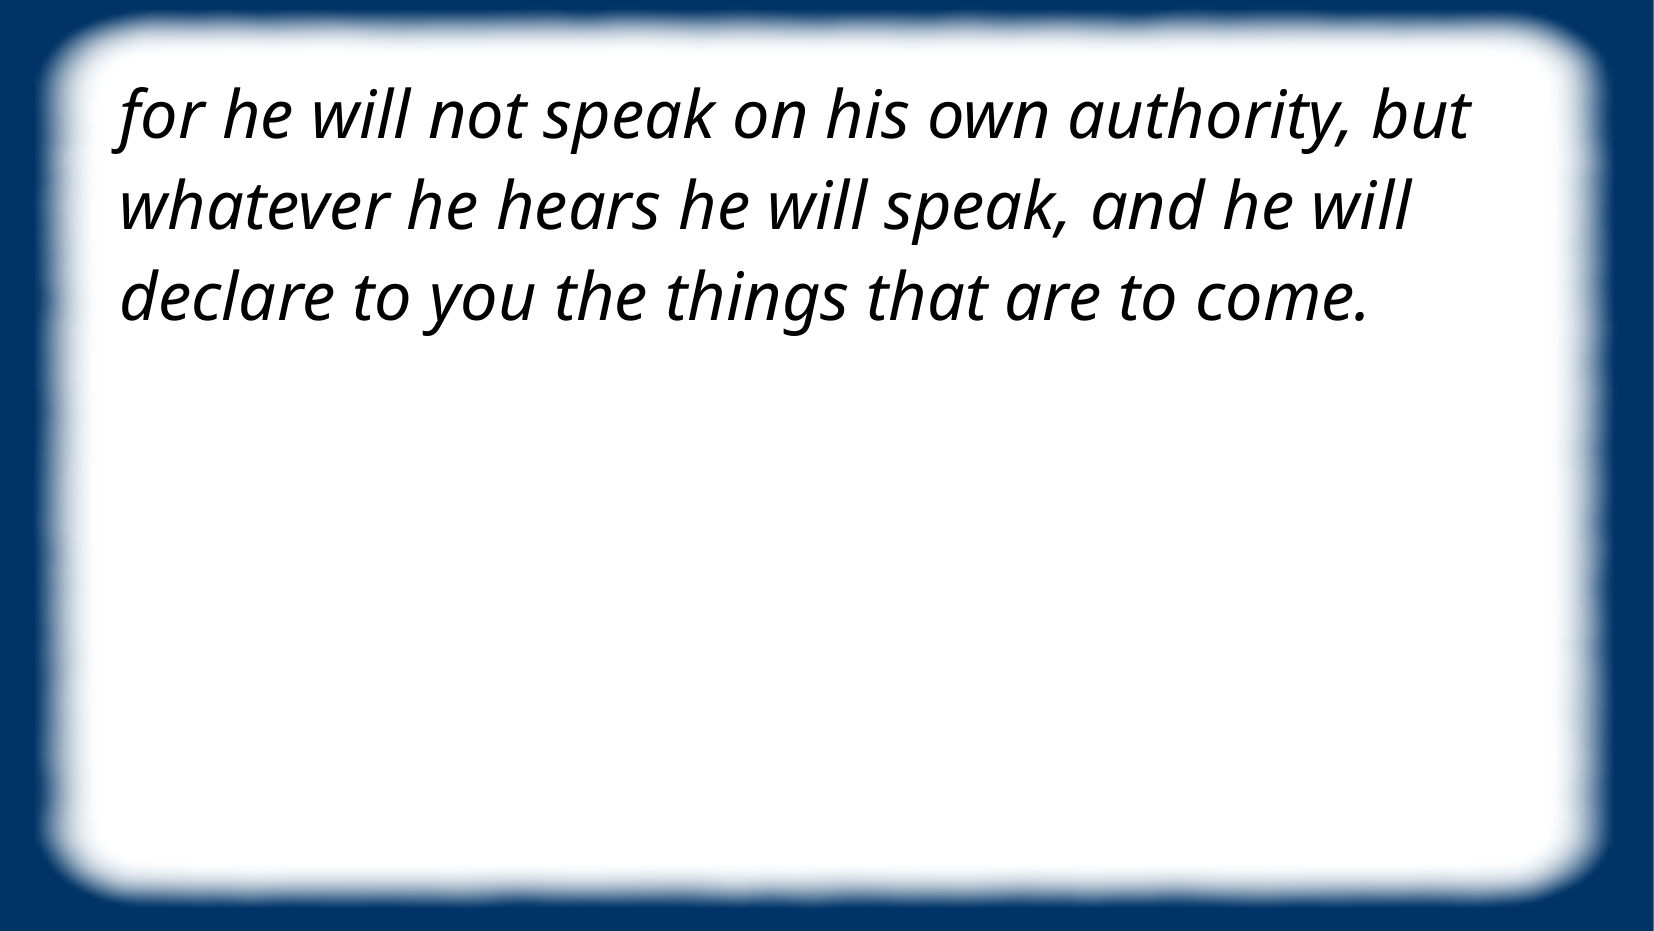

for he will not speak on his own authority, but whatever he hears he will speak, and he will declare to you the things that are to come.